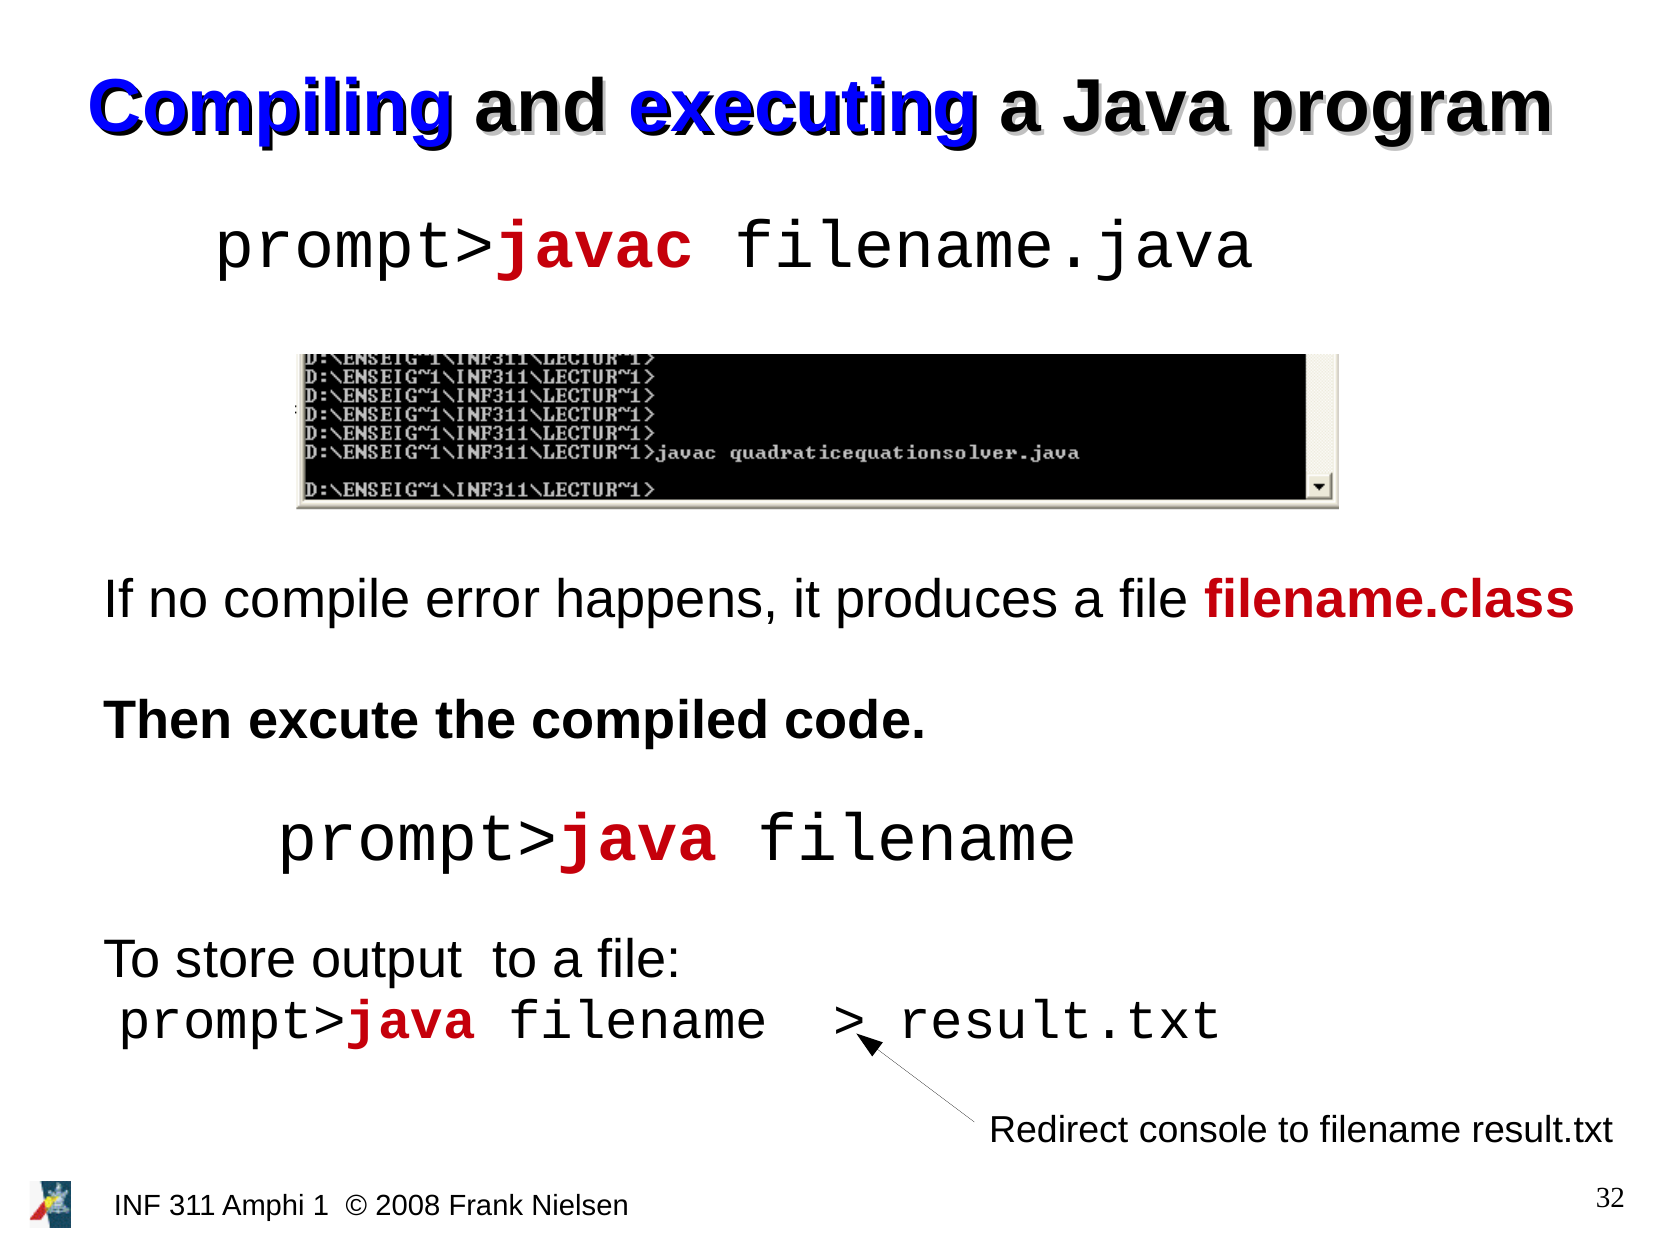

Compiling and executing a Java program
prompt>javac filename.java
If no compile error happens, it produces a file filename.class
Then excute the compiled code.
prompt>java filename
To store output to a file:
 prompt>java filename > result.txt
Redirect console to filename result.txt
32